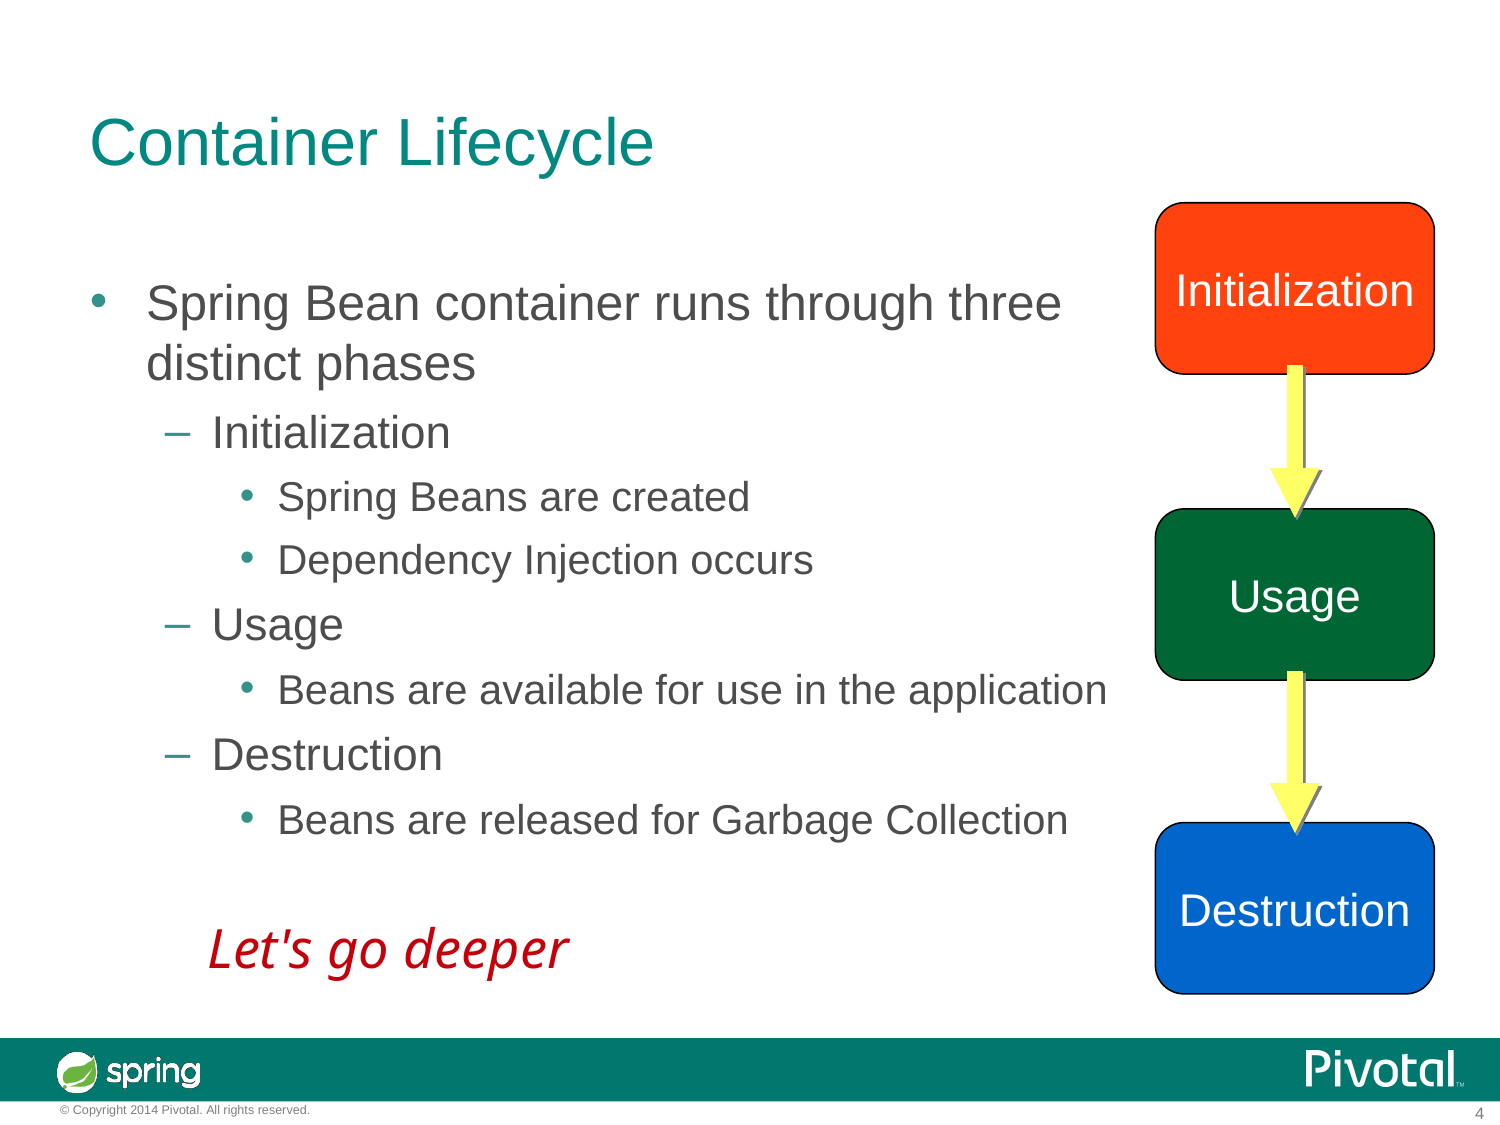

# Container Lifecycle
Initialization
Spring Bean container runs through three
distinct phases
Initialization
Spring Beans are created
Dependency Injection occurs
Usage
Beans are available for use in the application
Destruction
Beans are released for Garbage Collection
Usage
Destruction
Let's go deeper